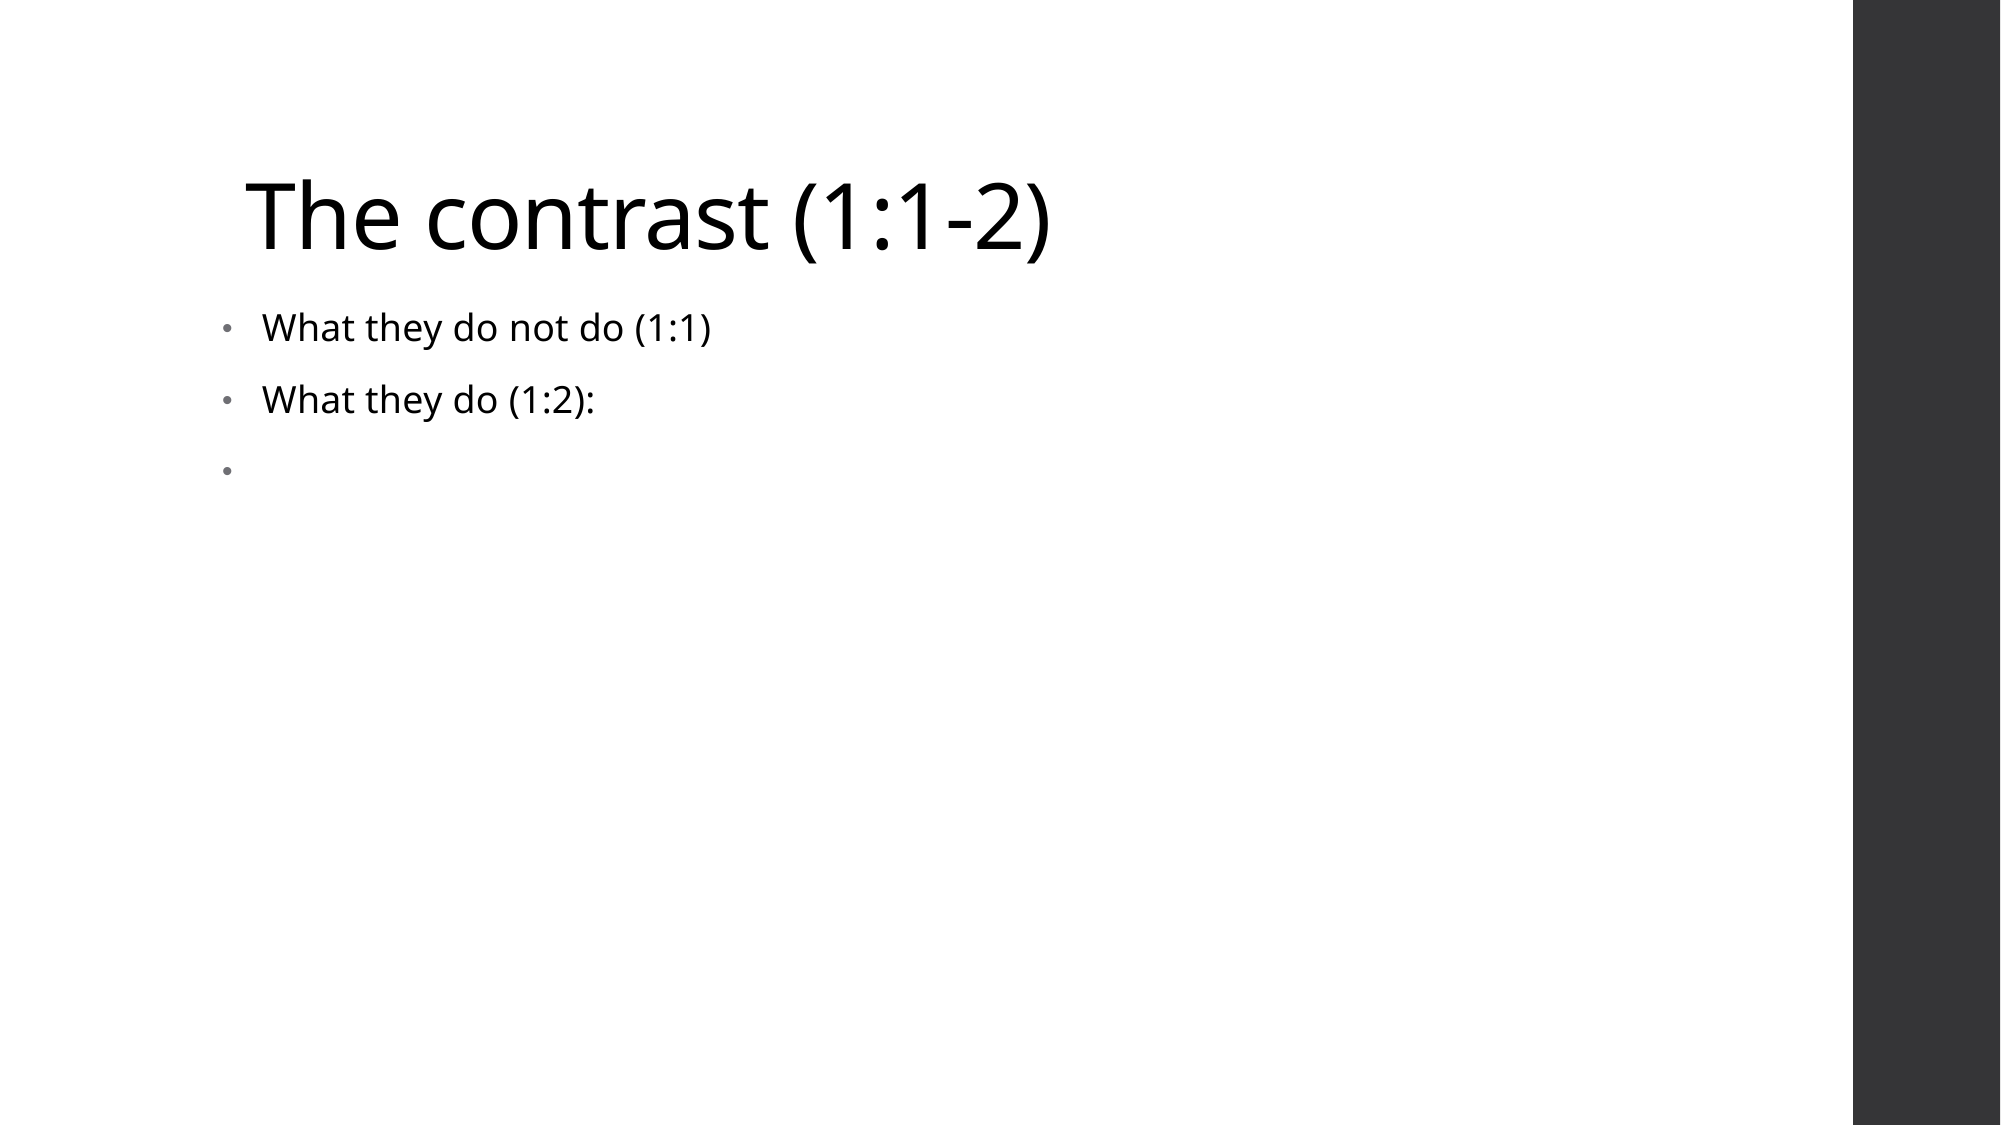

# The contrast (1:1-2)
 What they do not do (1:1)
 What they do (1:2):